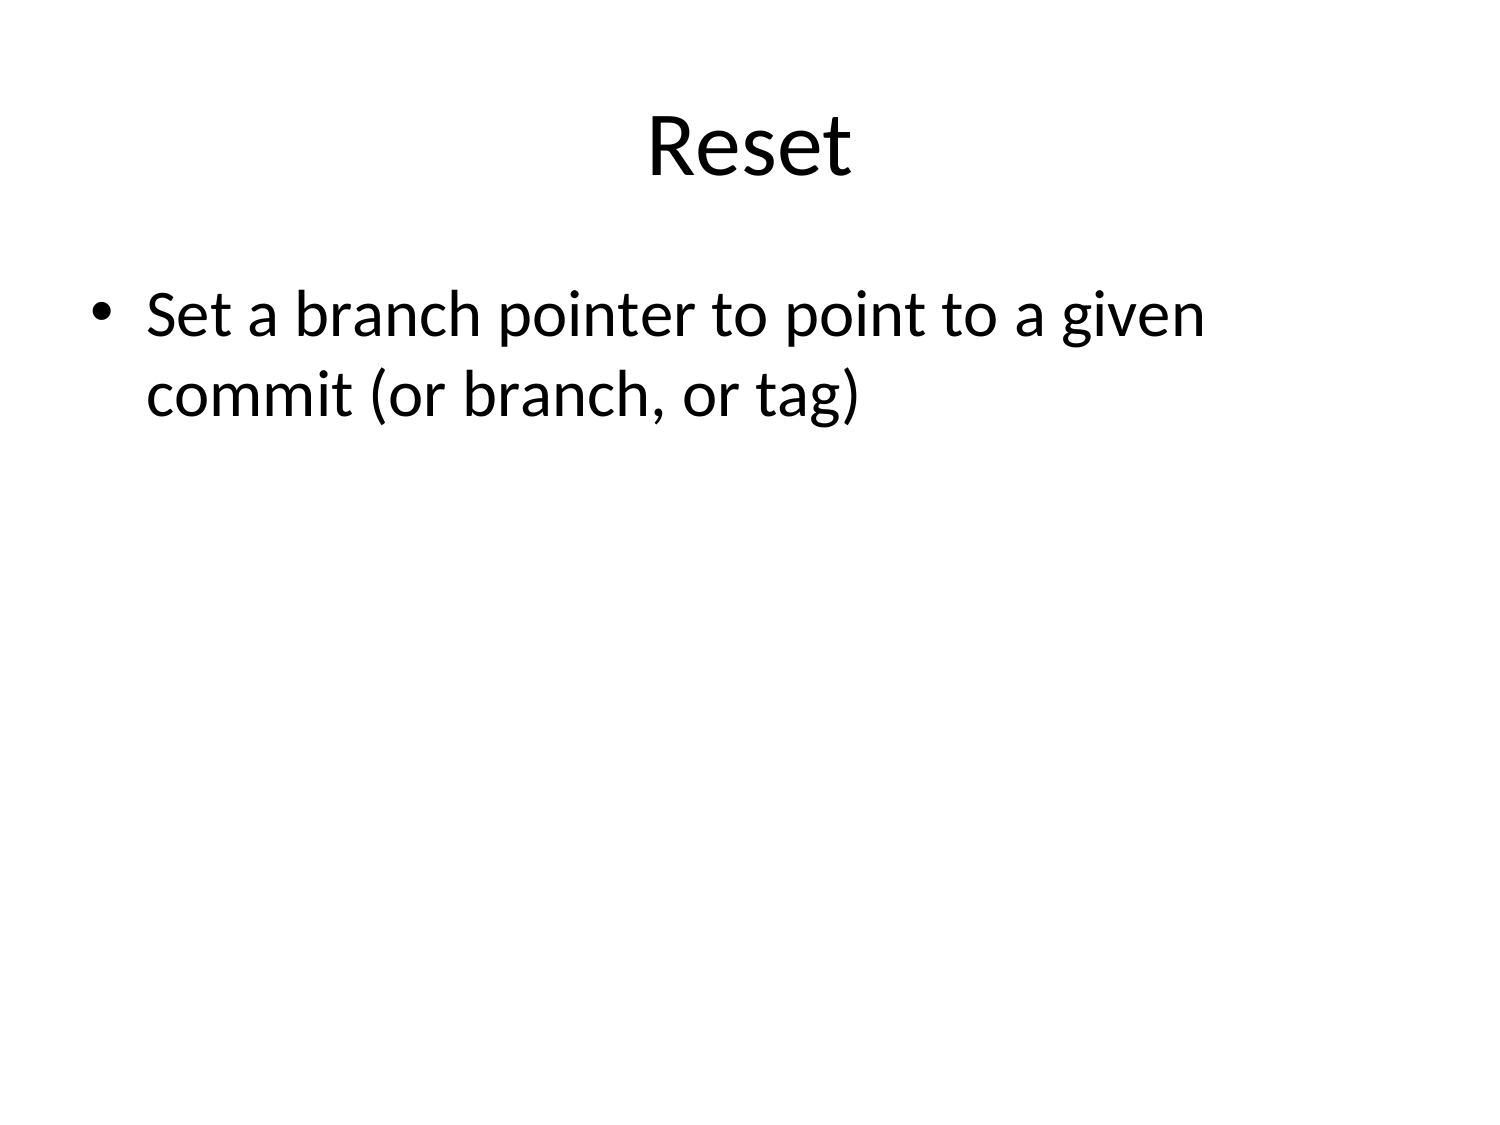

# Reset
Set a branch pointer to point to a given commit (or branch, or tag)